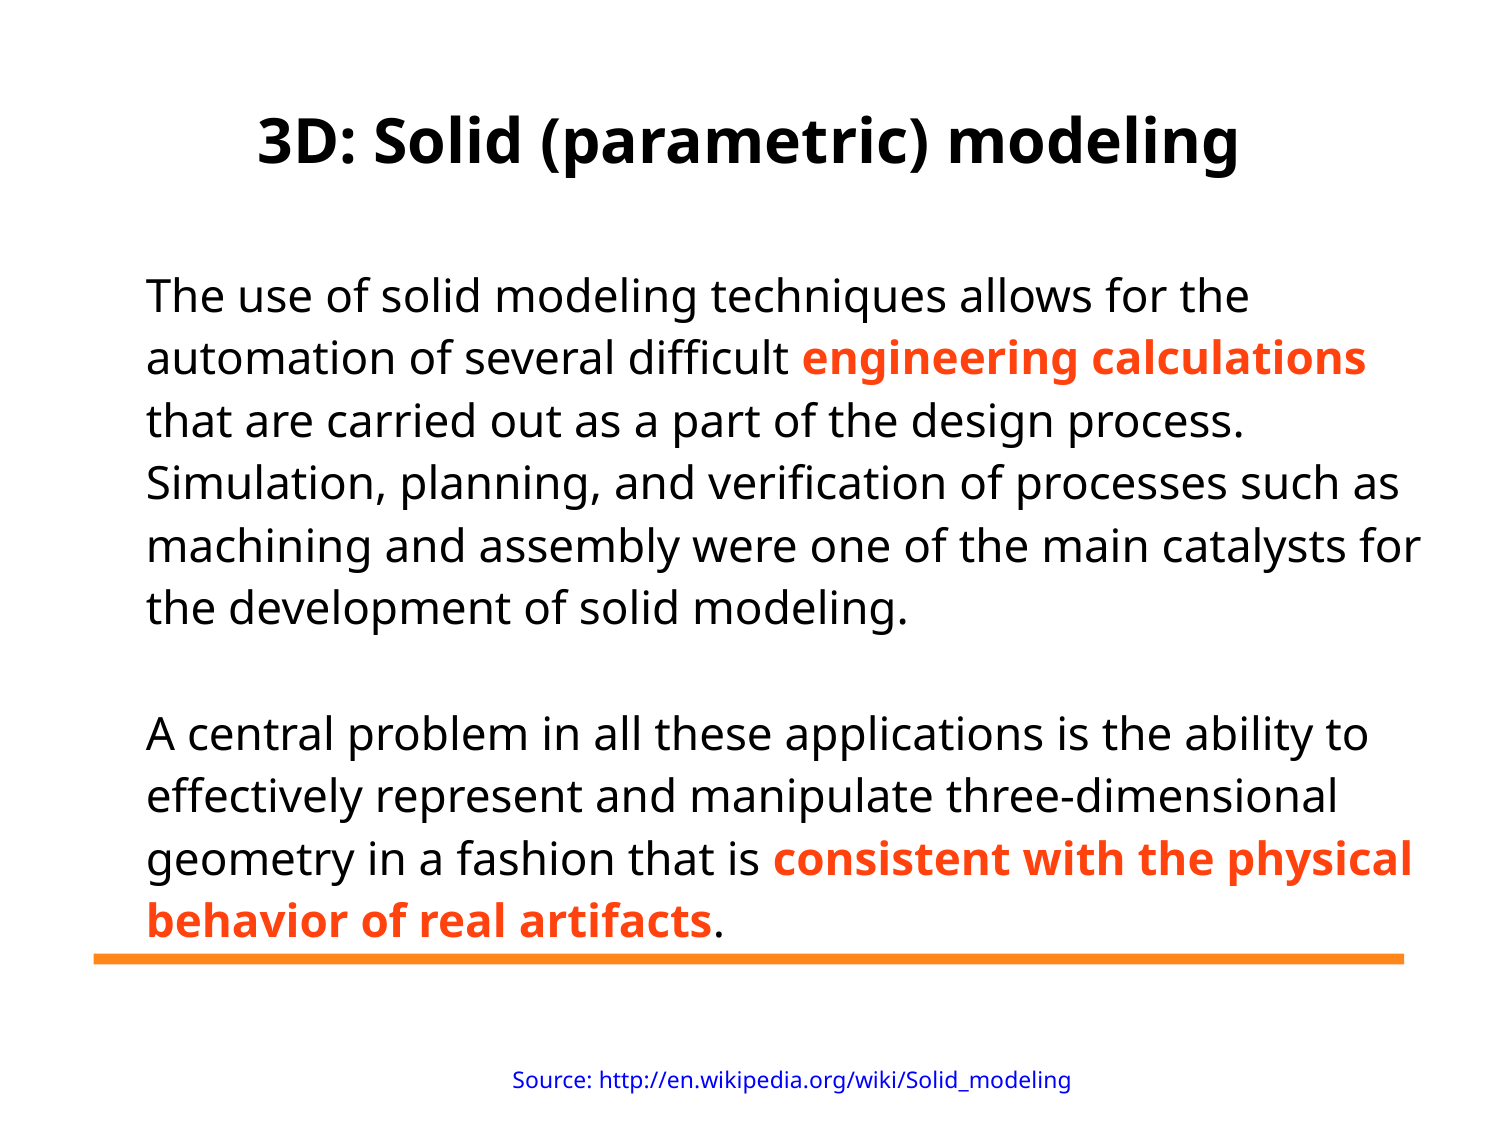

# 3D: Solid (parametric) modeling
The use of solid modeling techniques allows for the automation of several difficult engineering calculations that are carried out as a part of the design process. Simulation, planning, and verification of processes such as machining and assembly were one of the main catalysts for the development of solid modeling.
A central problem in all these applications is the ability to effectively represent and manipulate three-dimensional geometry in a fashion that is consistent with the physical behavior of real artifacts.
Source: http://en.wikipedia.org/wiki/Solid_modeling